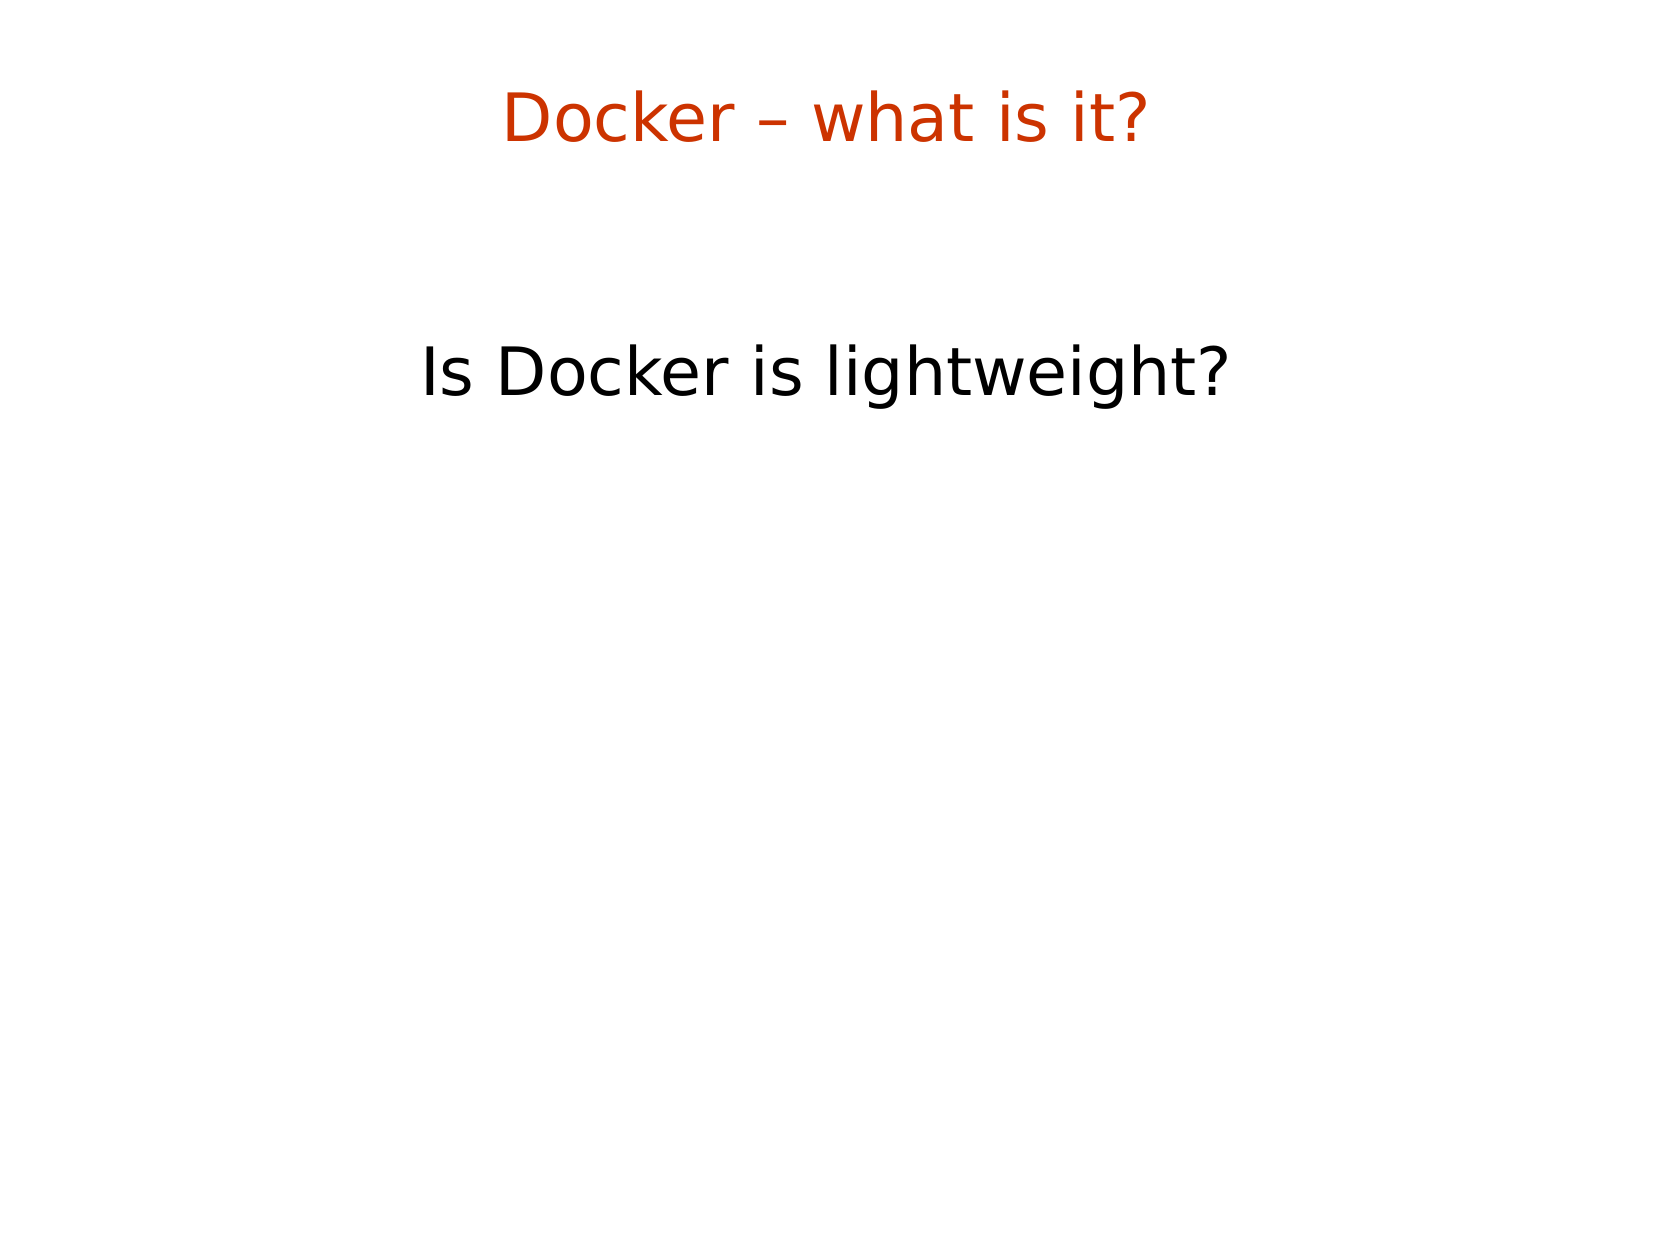

Docker – what is it?
Is Docker is lightweight?